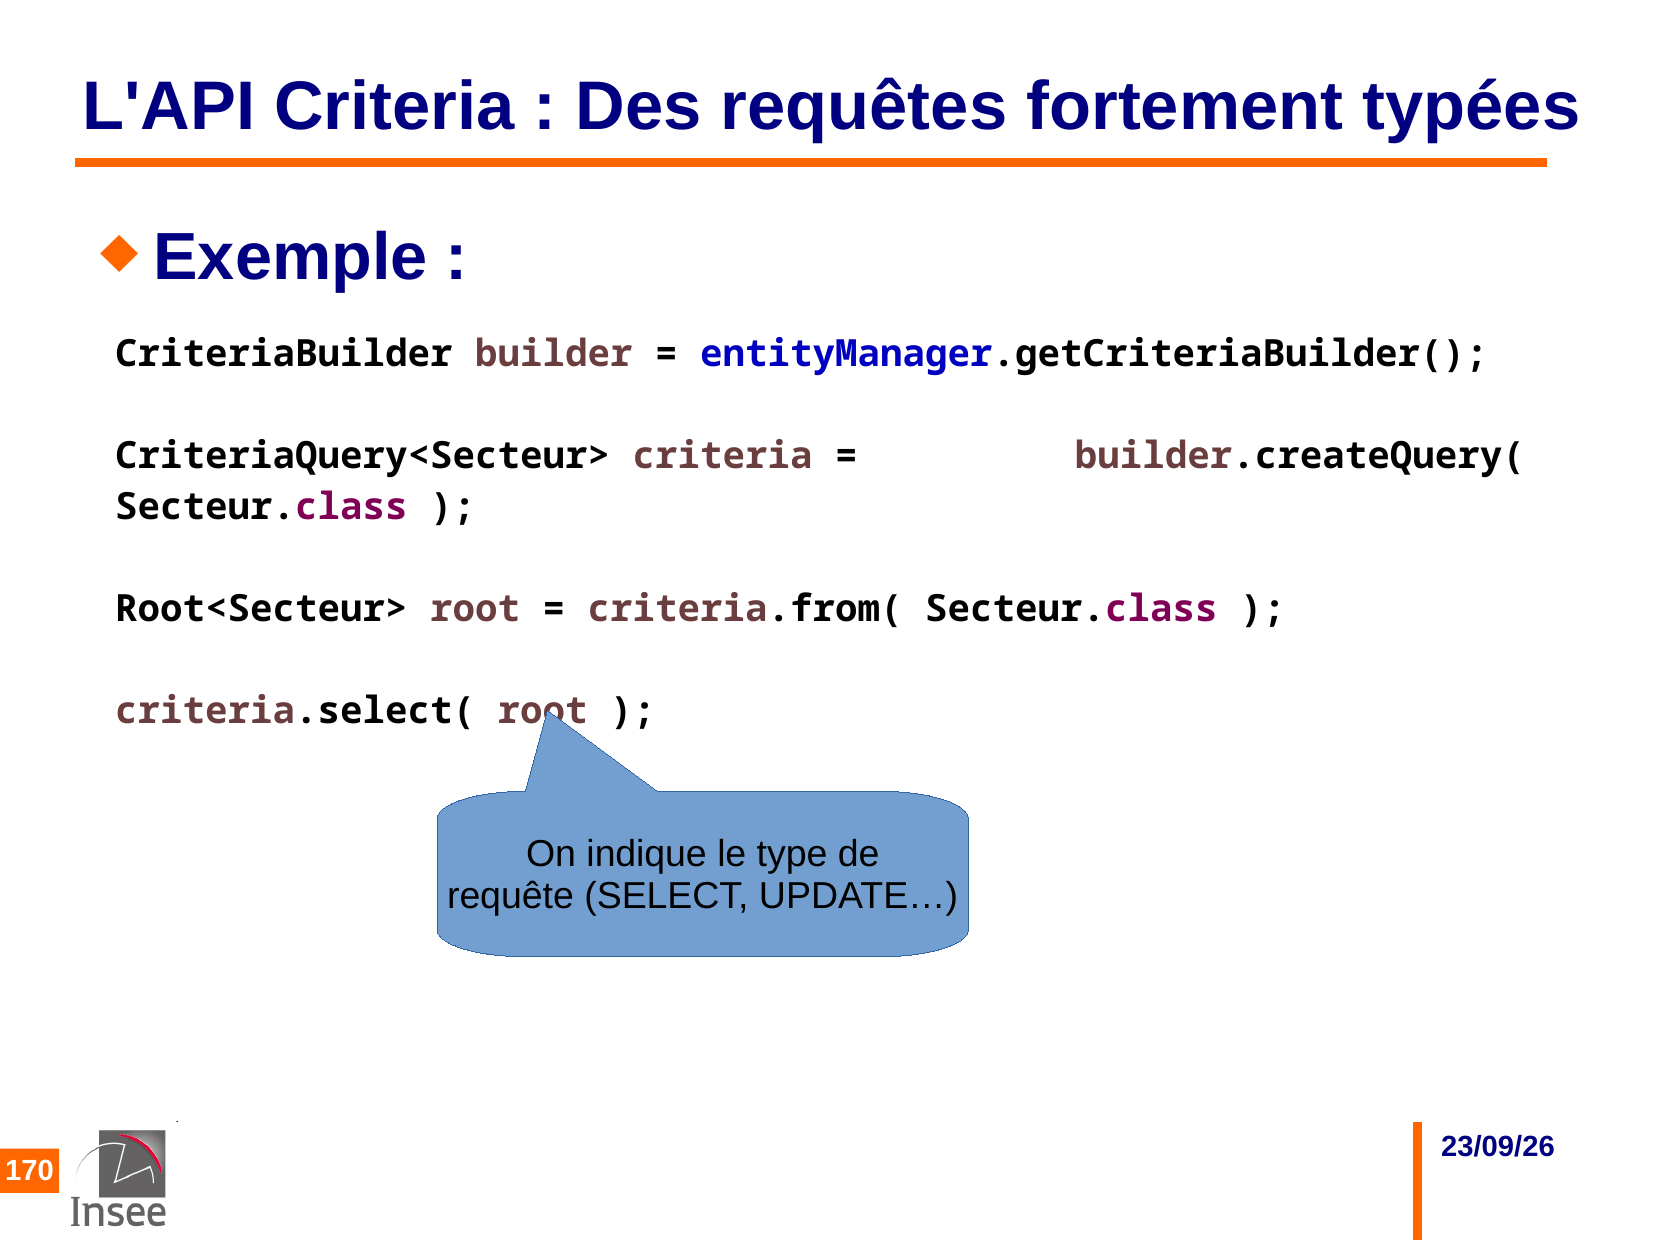

# L'API Criteria : Des requêtes fortement typées
Exemple :
CriteriaBuilder builder = entityManager.getCriteriaBuilder();
CriteriaQuery<Secteur> criteria = 			builder.createQuery( Secteur.class );
Root<Secteur> root = criteria.from( Secteur.class );
criteria.select( root );
On indique le type de
requête (SELECT, UPDATE…)
170